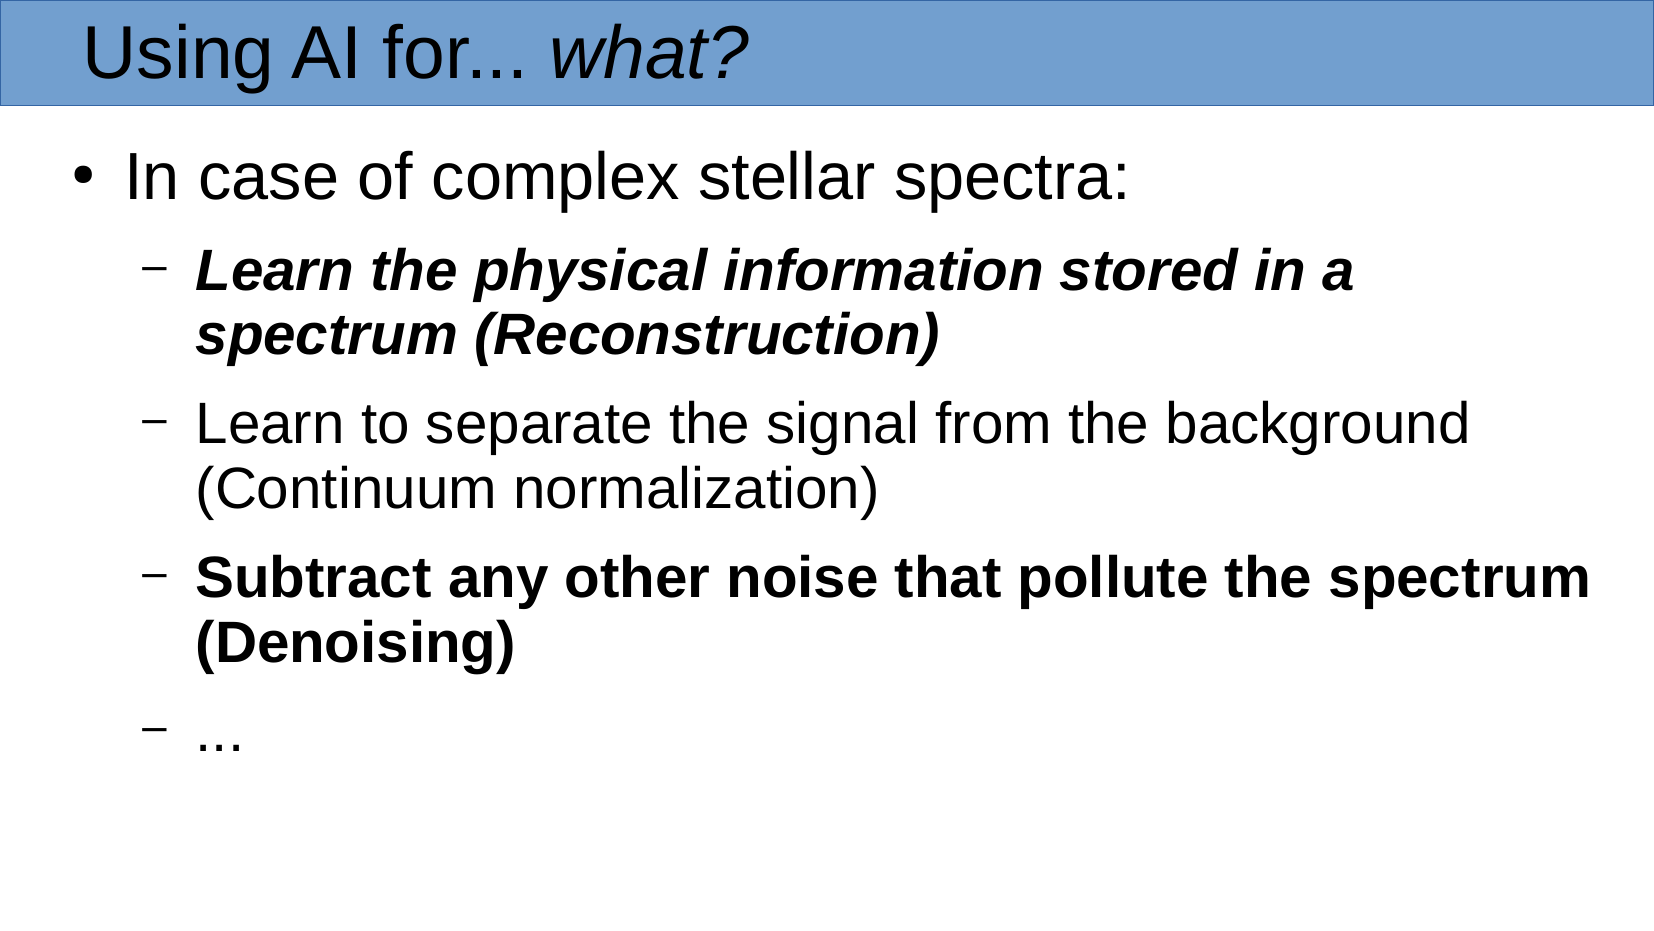

Using AI for... what?
# In case of complex stellar spectra:
Learn the physical information stored in a spectrum (Reconstruction)
Learn to separate the signal from the background (Continuum normalization)
Subtract any other noise that pollute the spectrum (Denoising)
...